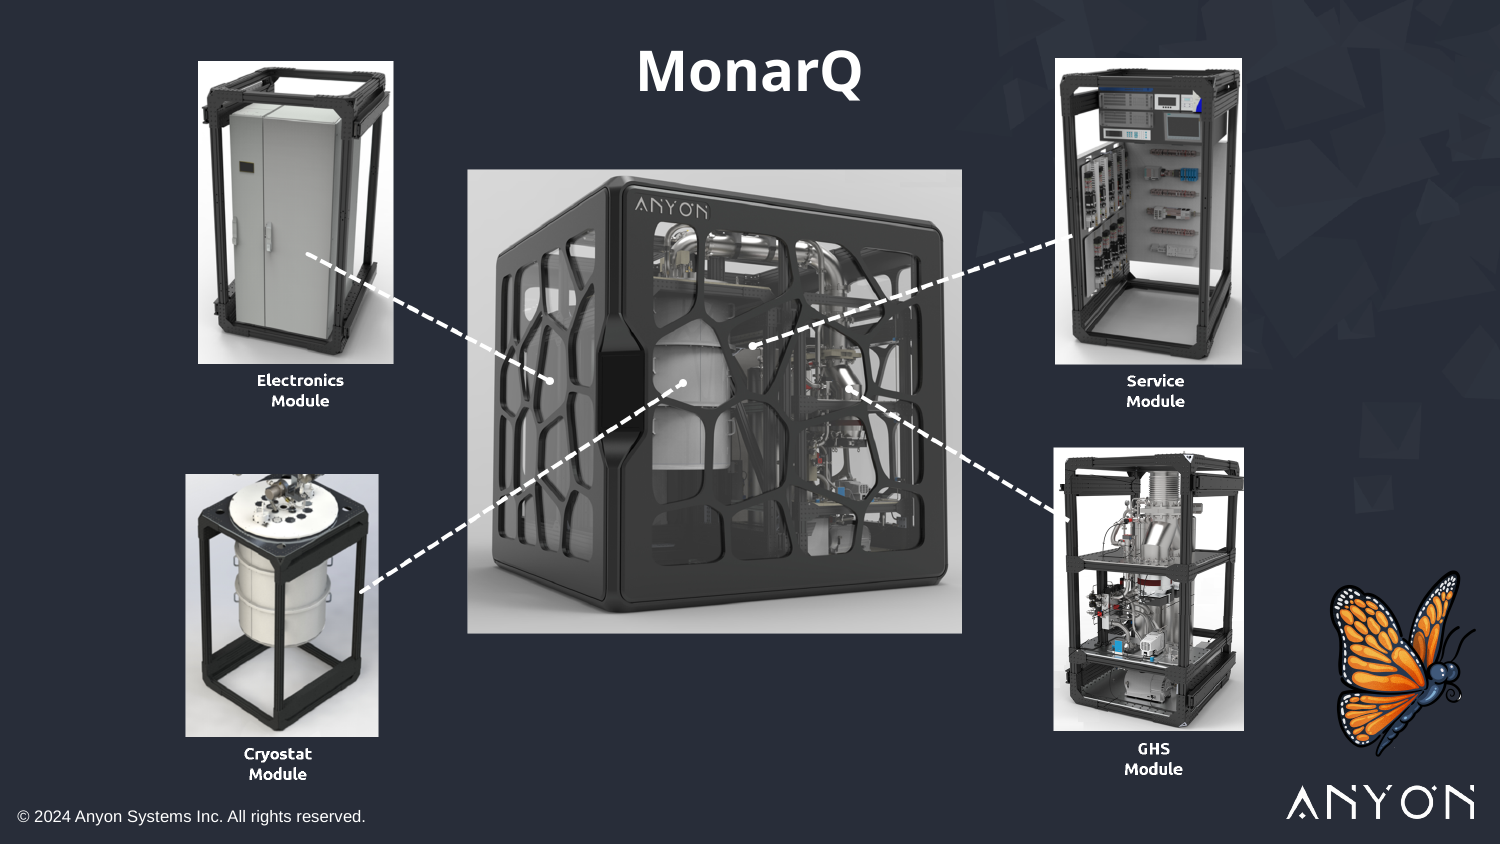

MonarQ
© 2024 Anyon Systems Inc. All rights reserved.